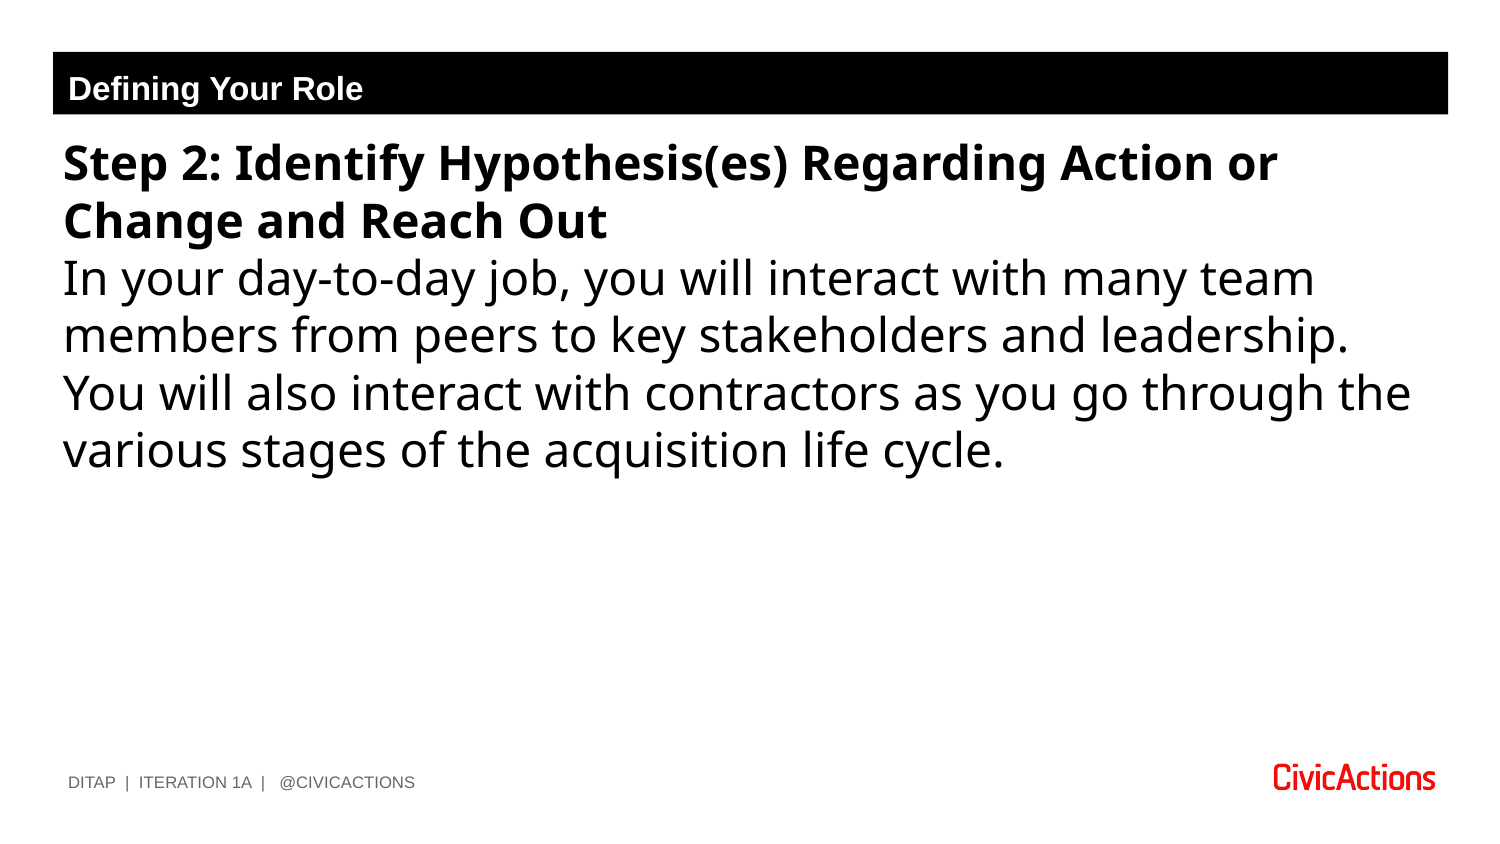

# Defining Your Role
Step 2: Identify Hypothesis(es) Regarding Action or Change and Reach Out
In your day-to-day job, you will interact with many team members from peers to key stakeholders and leadership. You will also interact with contractors as you go through the various stages of the acquisition life cycle.